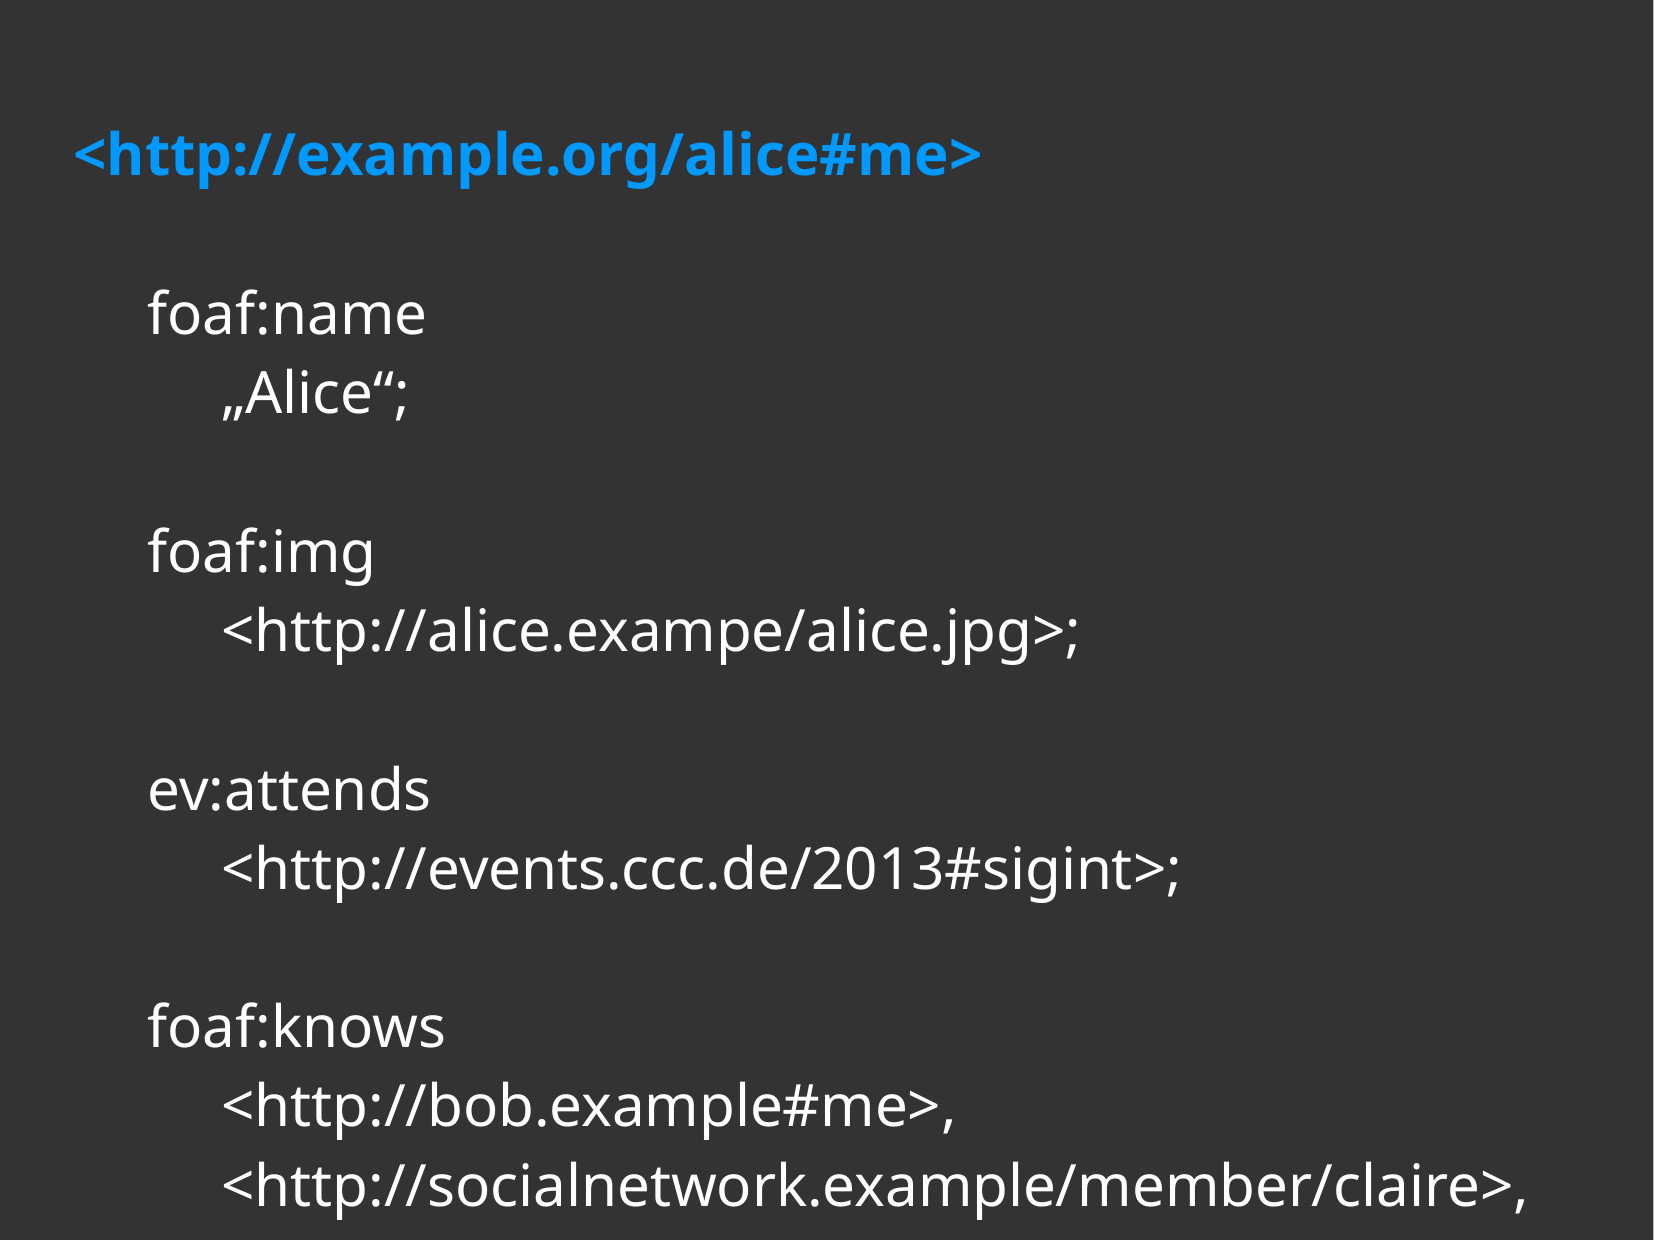

<http://example.org/alice#me>
	foaf:name
		„Alice“;
	foaf:img
		<http://alice.exampe/alice.jpg>;
	ev:attends
		<http://events.ccc.de/2013#sigint>;
	foaf:knows
		<http://bob.example#me>,
		<http://socialnetwork.example/member/claire>,
		<http://example.com/staff/david#i>.